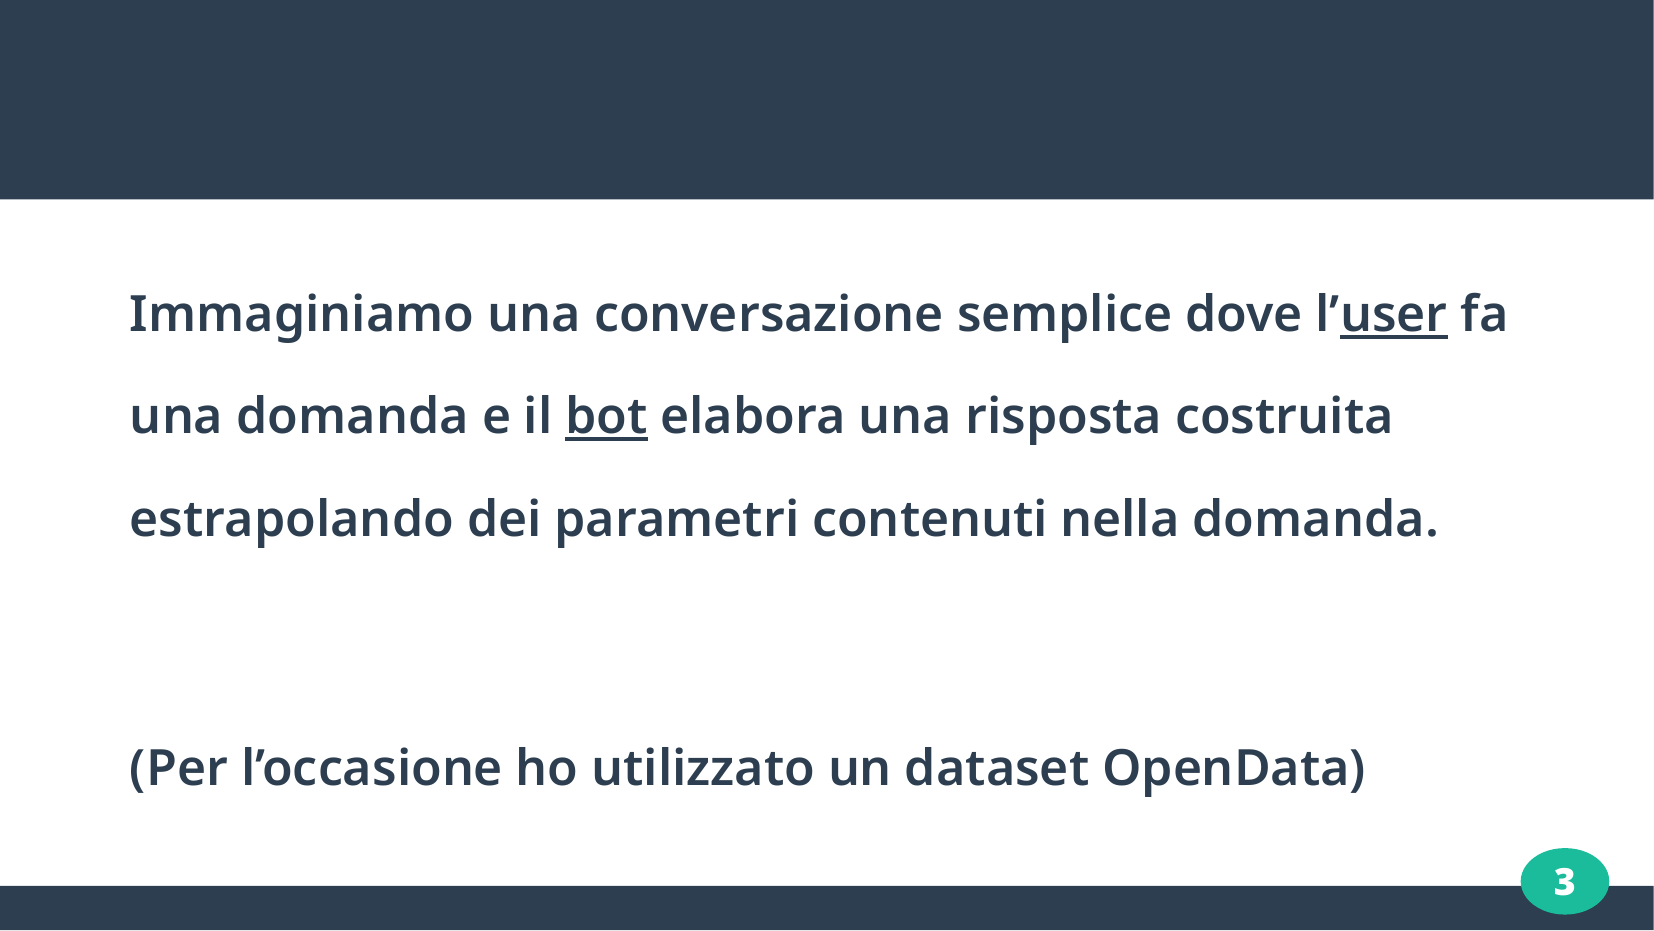

#
Immaginiamo una conversazione semplice dove l’user fa una domanda e il bot elabora una risposta costruita estrapolando dei parametri contenuti nella domanda.
(Per l’occasione ho utilizzato un dataset OpenData)
3